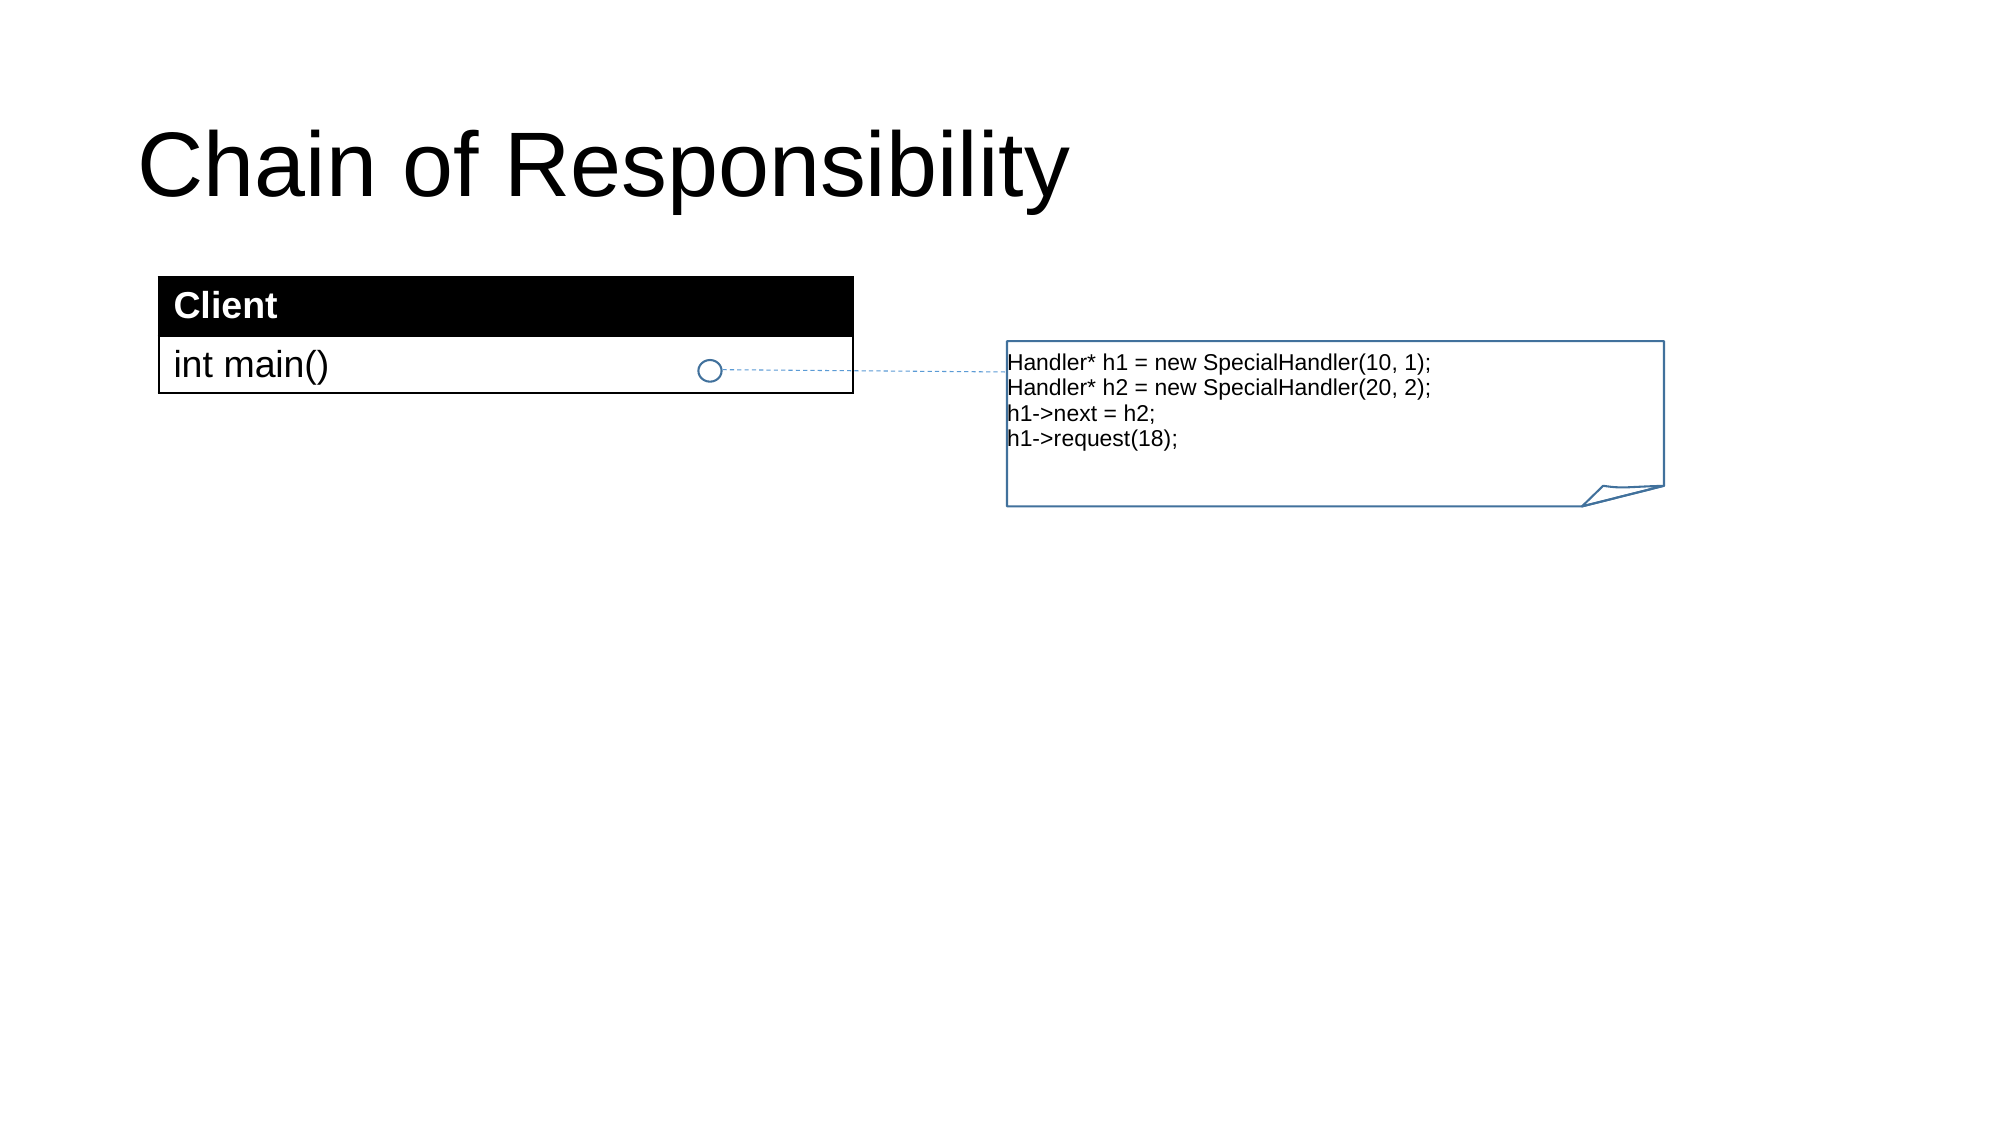

# Chain of Responsibility
| Client |
| --- |
| int main() |
Handler* h1 = new SpecialHandler(10, 1);
Handler* h2 = new SpecialHandler(20, 2);
h1->next = h2;
h1->request(18);